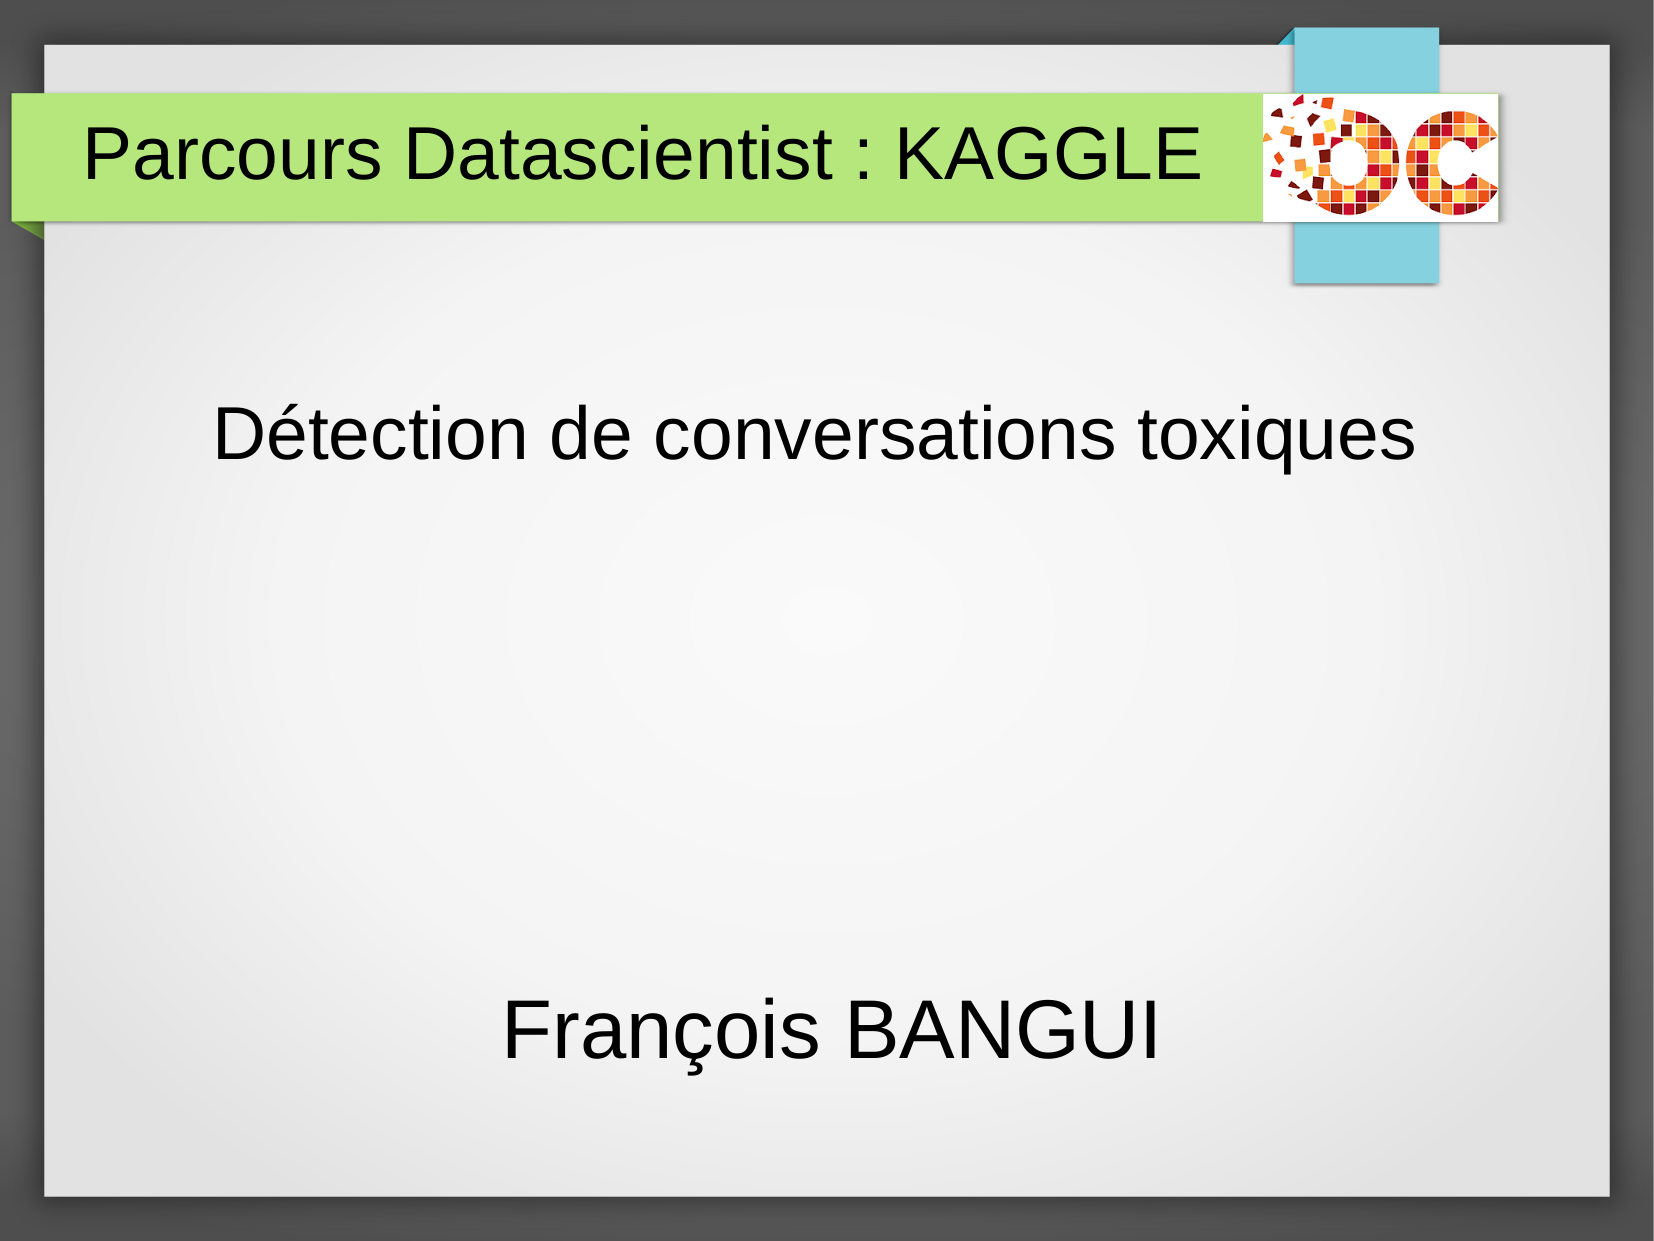

# Parcours Datascientist : KAGGLE
Détection de conversations toxiques
François BANGUI